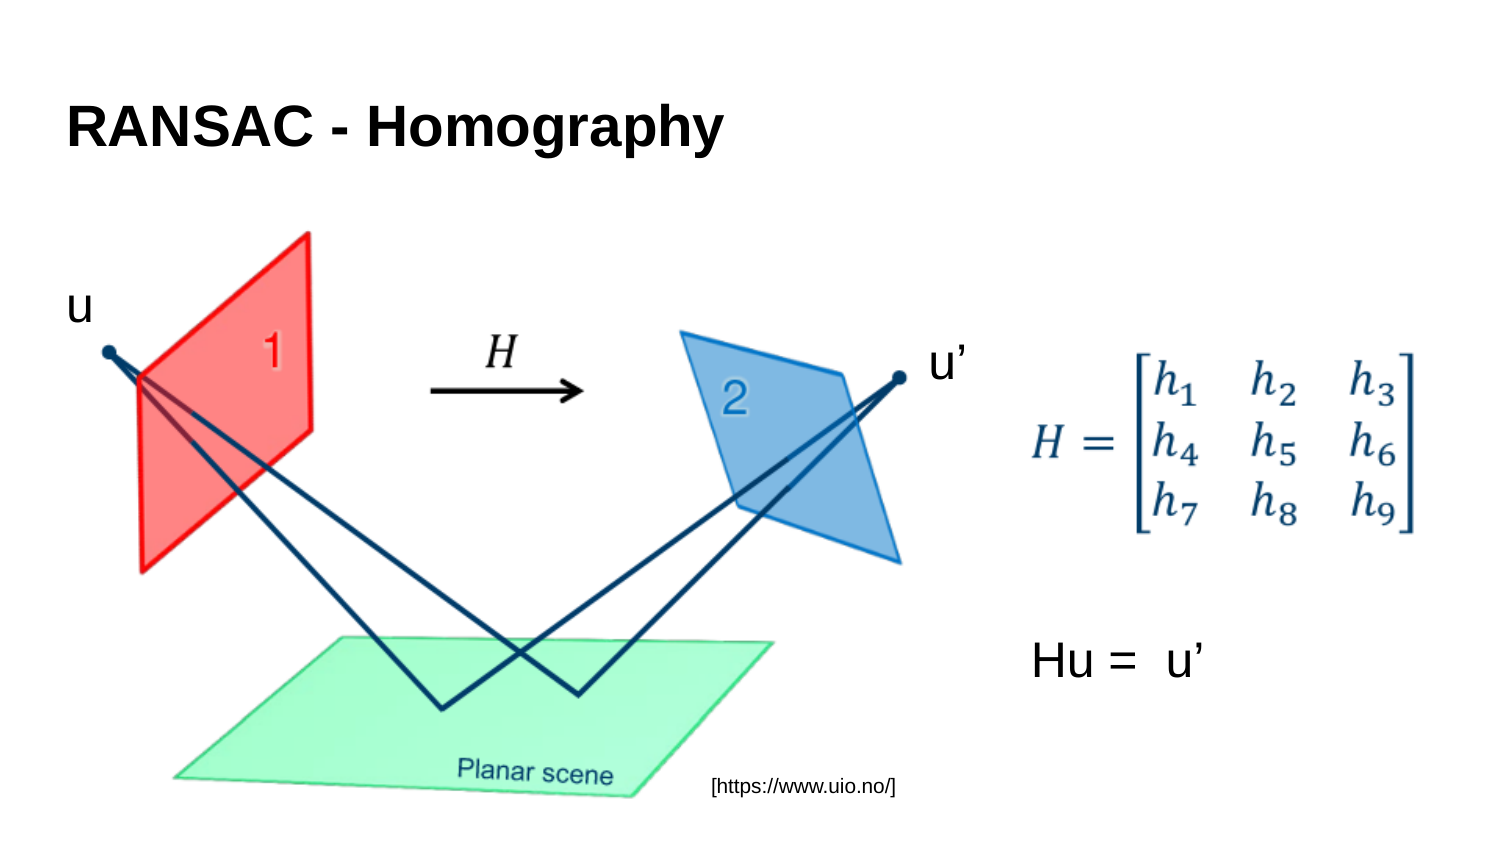

# RANSAC - Homography
u
u’
Hu = u’
[https://www.uio.no/]